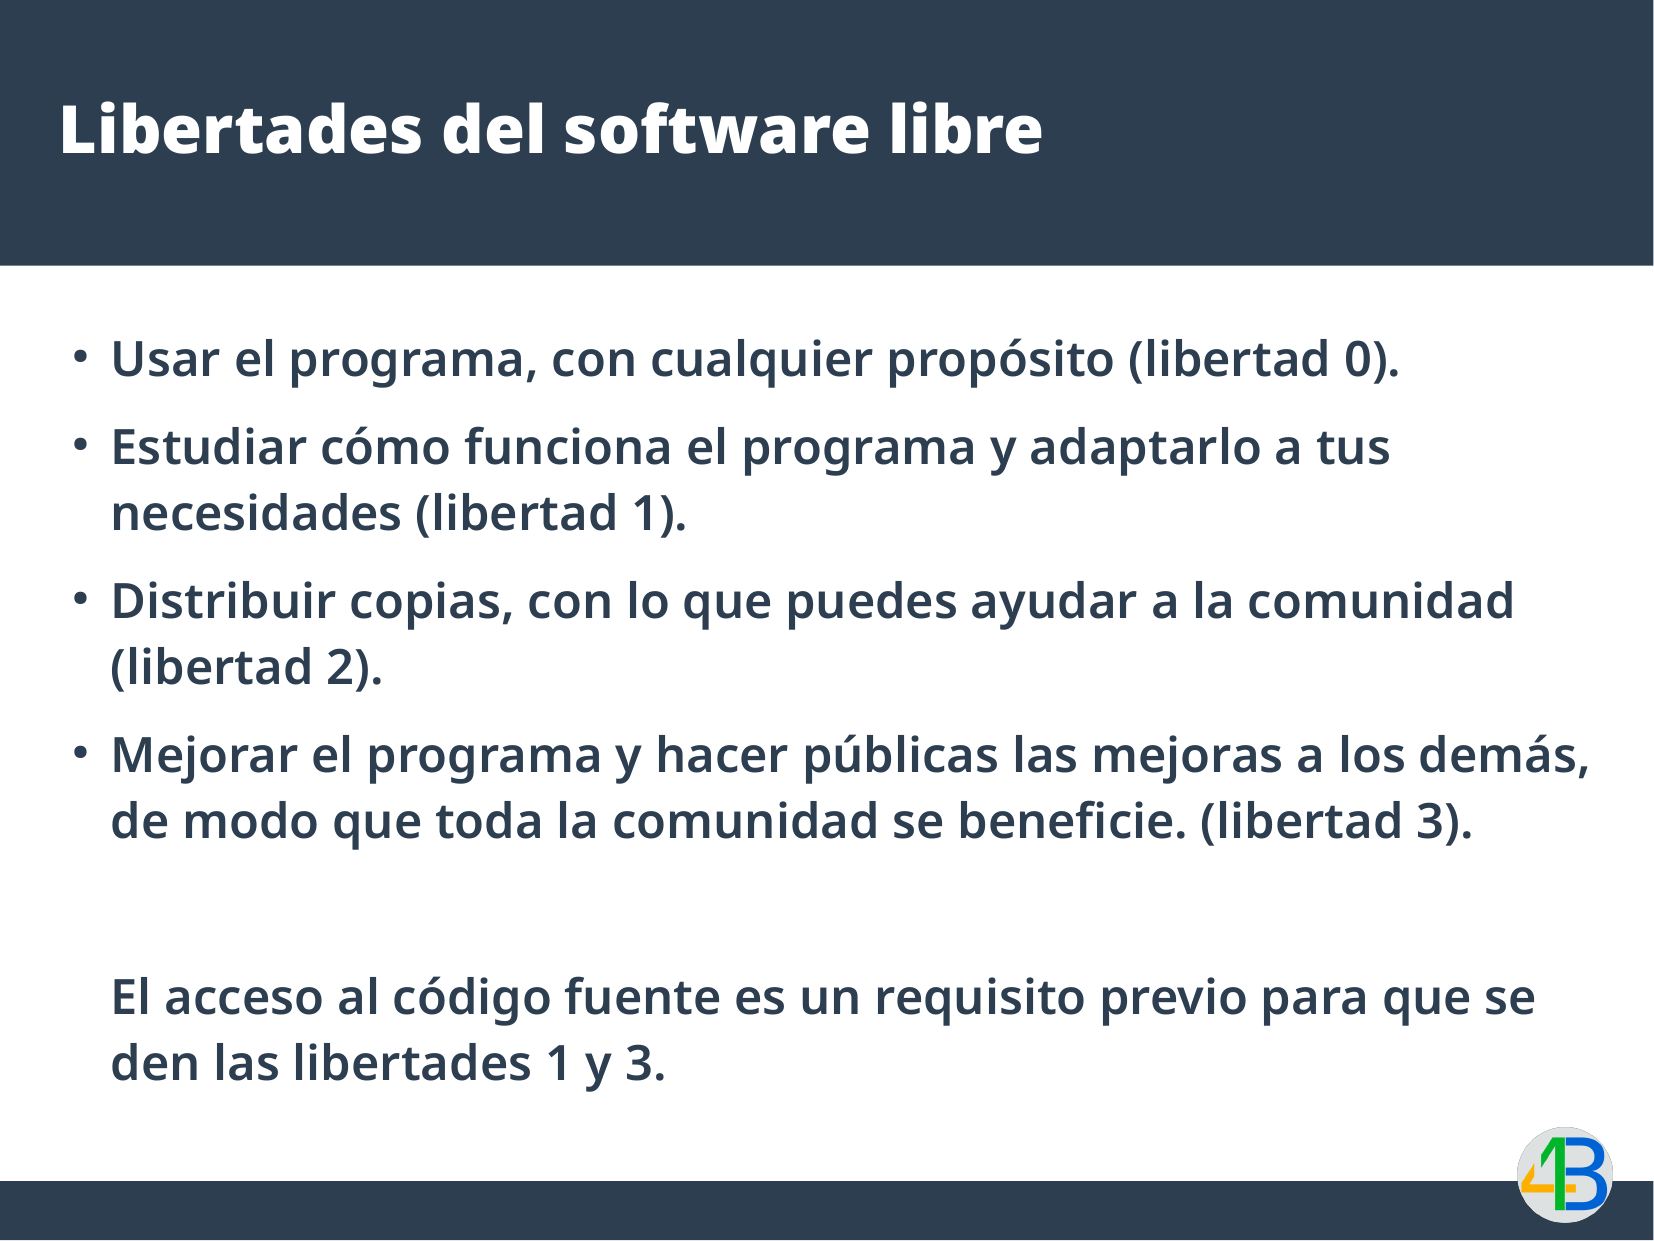

# Libertades del software libre
Usar el programa, con cualquier propósito (libertad 0).
Estudiar cómo funciona el programa y adaptarlo a tus necesidades (libertad 1).
Distribuir copias, con lo que puedes ayudar a la comunidad (libertad 2).
Mejorar el programa y hacer públicas las mejoras a los demás, de modo que toda la comunidad se beneficie. (libertad 3).
El acceso al código fuente es un requisito previo para que se den las libertades 1 y 3.